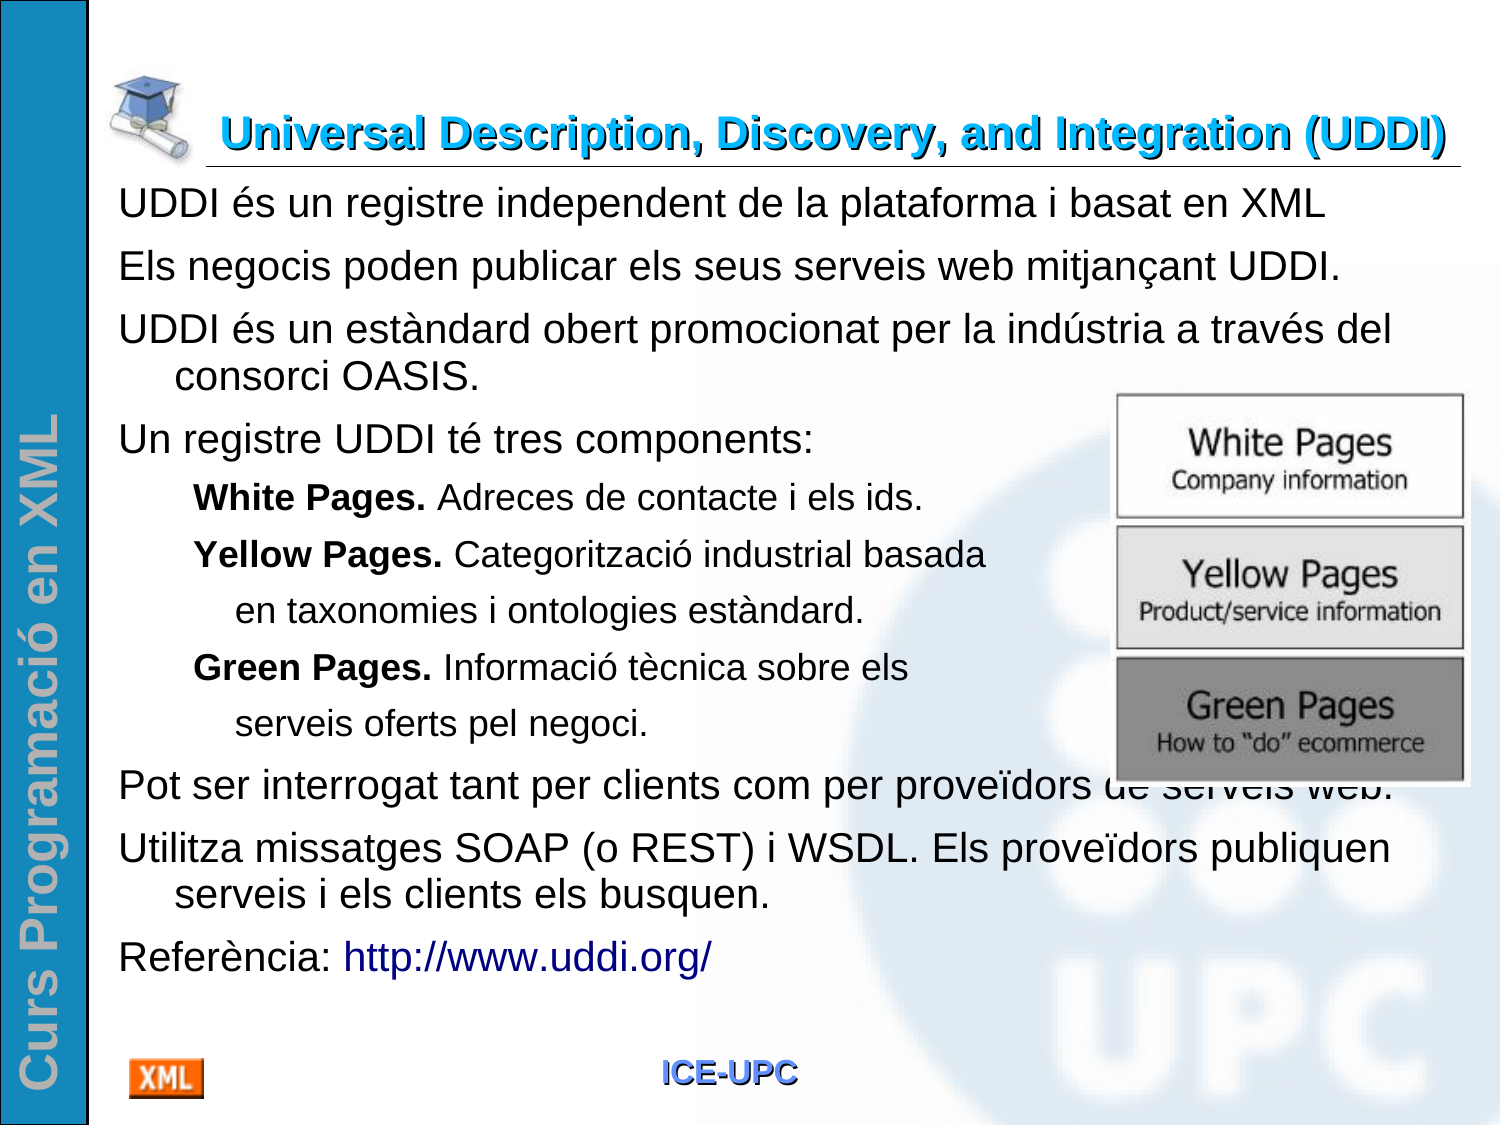

# Universal Description, Discovery, and Integration (UDDI)
UDDI és un registre independent de la plataforma i basat en XML
Els negocis poden publicar els seus serveis web mitjançant UDDI.
UDDI és un estàndard obert promocionat per la indústria a través del consorci OASIS.
Un registre UDDI té tres components:
White Pages. Adreces de contacte i els ids.
Yellow Pages. Categorització industrial basada
 en taxonomies i ontologies estàndard.
Green Pages. Informació tècnica sobre els
 serveis oferts pel negoci.
Pot ser interrogat tant per clients com per proveïdors de serveis web.
Utilitza missatges SOAP (o REST) i WSDL. Els proveïdors publiquen serveis i els clients els busquen.
Referència: http://www.uddi.org/